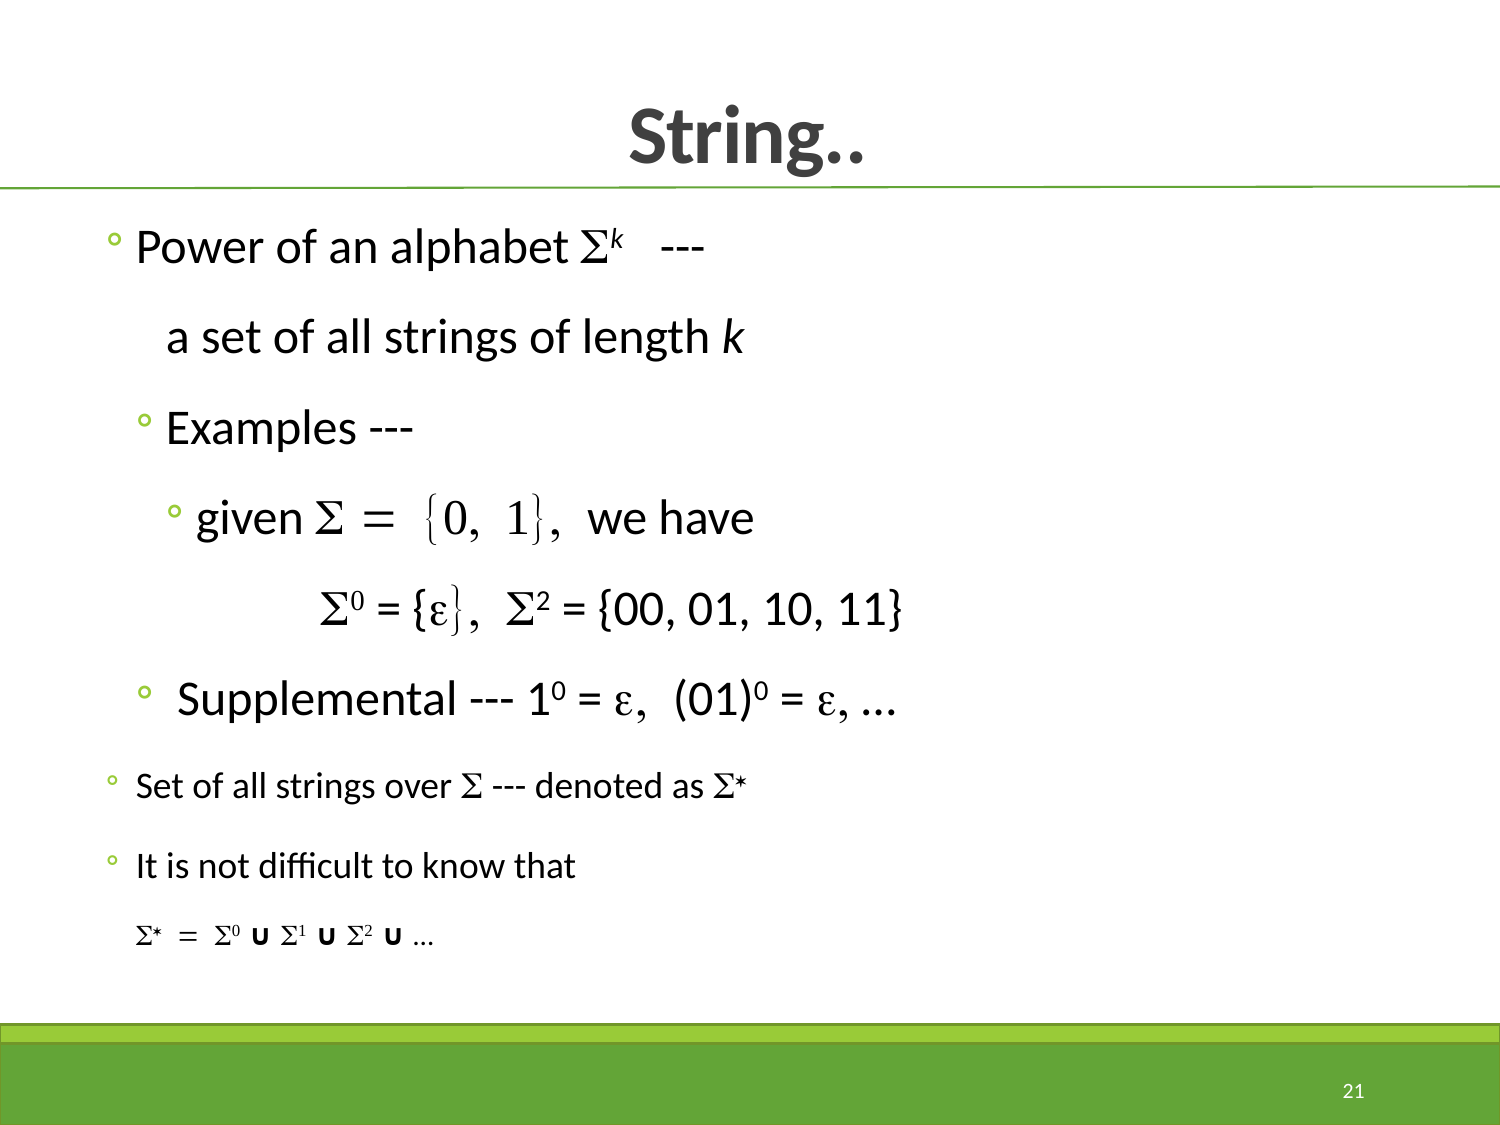

# String..
Power of an alphabet Sk ---
a set of all strings of length k
Examples ---
given S = {0, 1}, we have
 S0 = {e}, S2 = {00, 01, 10, 11}
 Supplemental --- 10 = e, (01)0 = e, …
Set of all strings over S --- denoted as S*
It is not difficult to know that
S* = S0 ∪ S1 ∪ S2 ∪ …
21